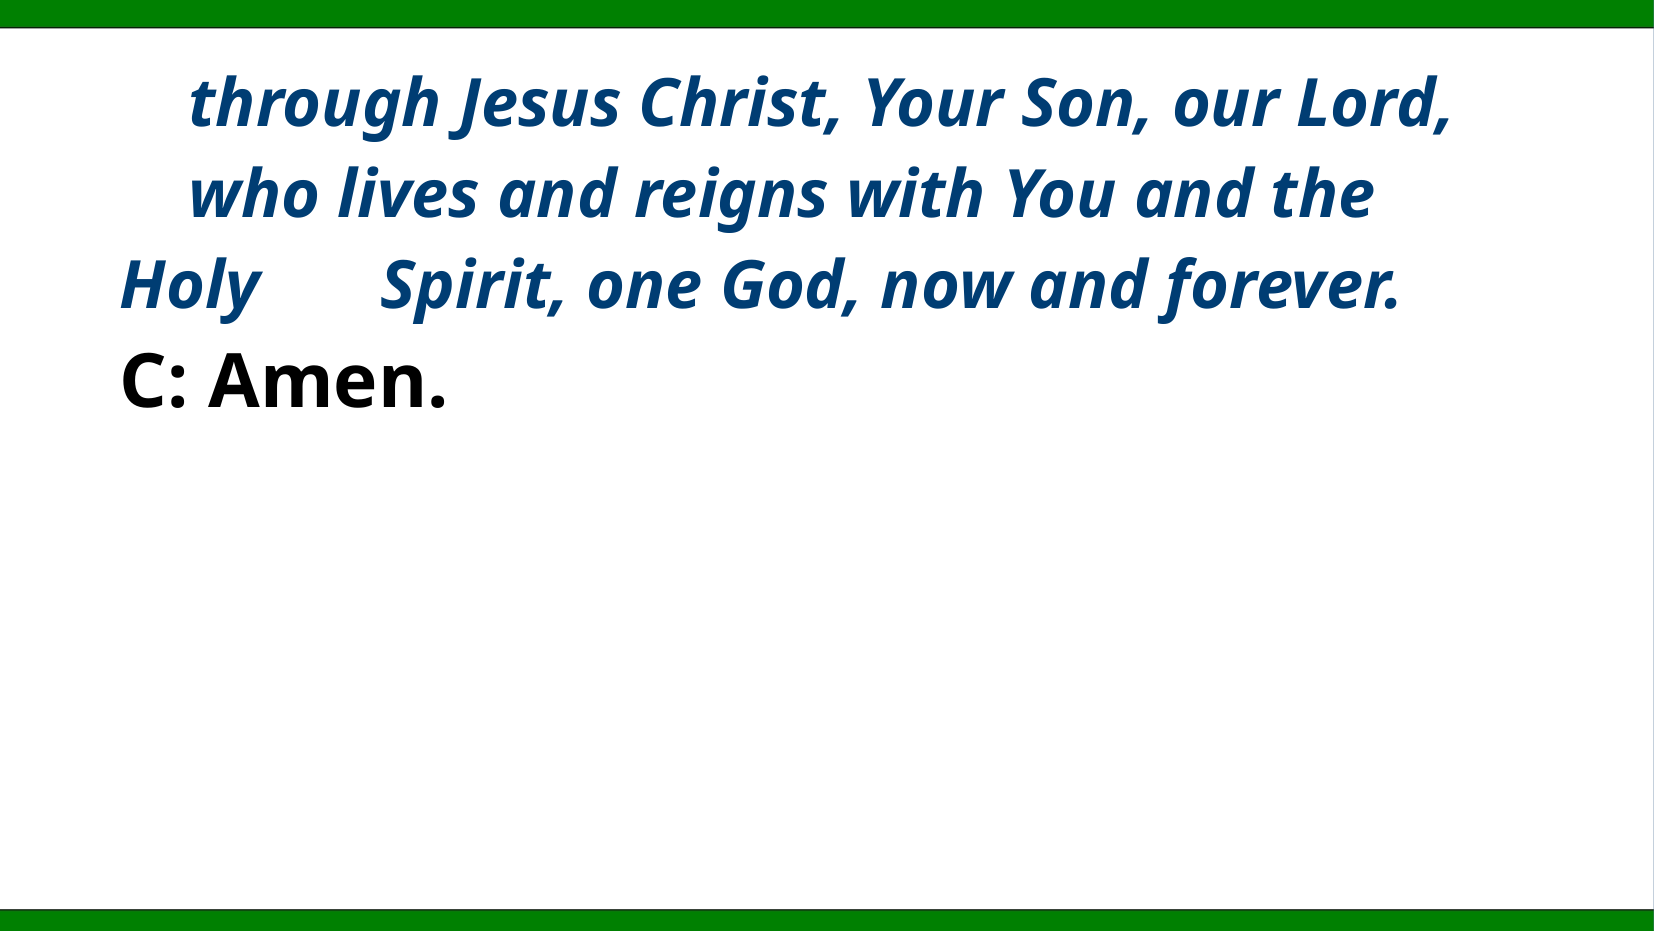

through Jesus Christ, Your Son, our Lord,
 who lives and reigns with You and the Holy Spirit, one God, now and forever.
C: Amen.